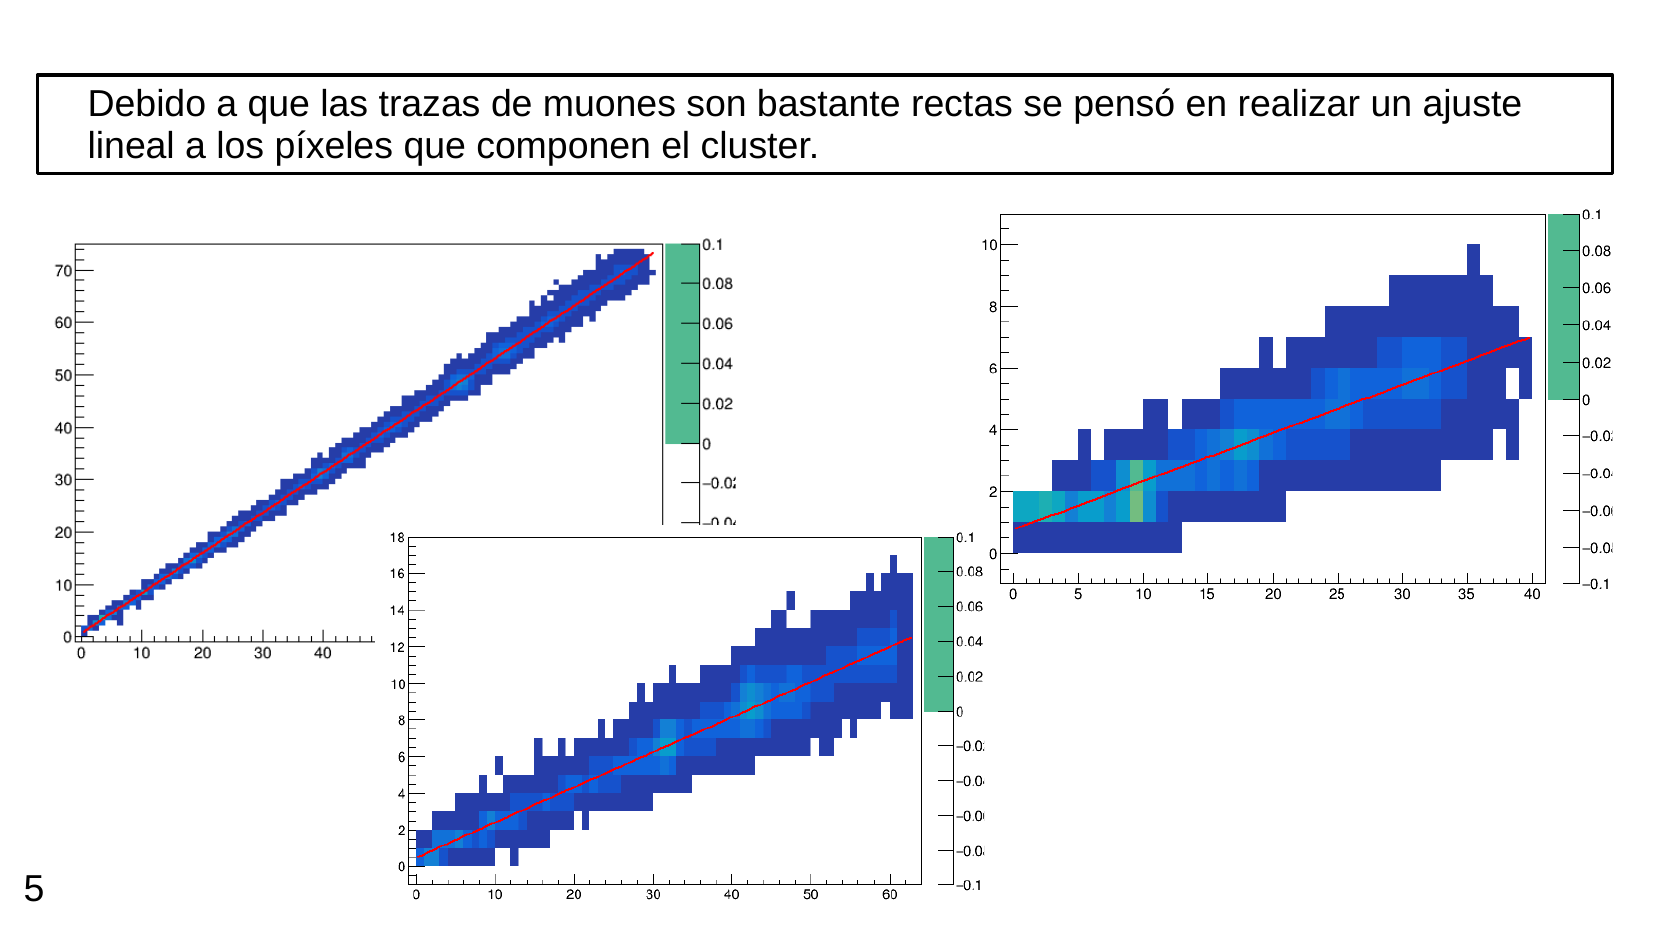

Debido a que las trazas de muones son bastante rectas se pensó en realizar un ajuste lineal a los píxeles que componen el cluster.